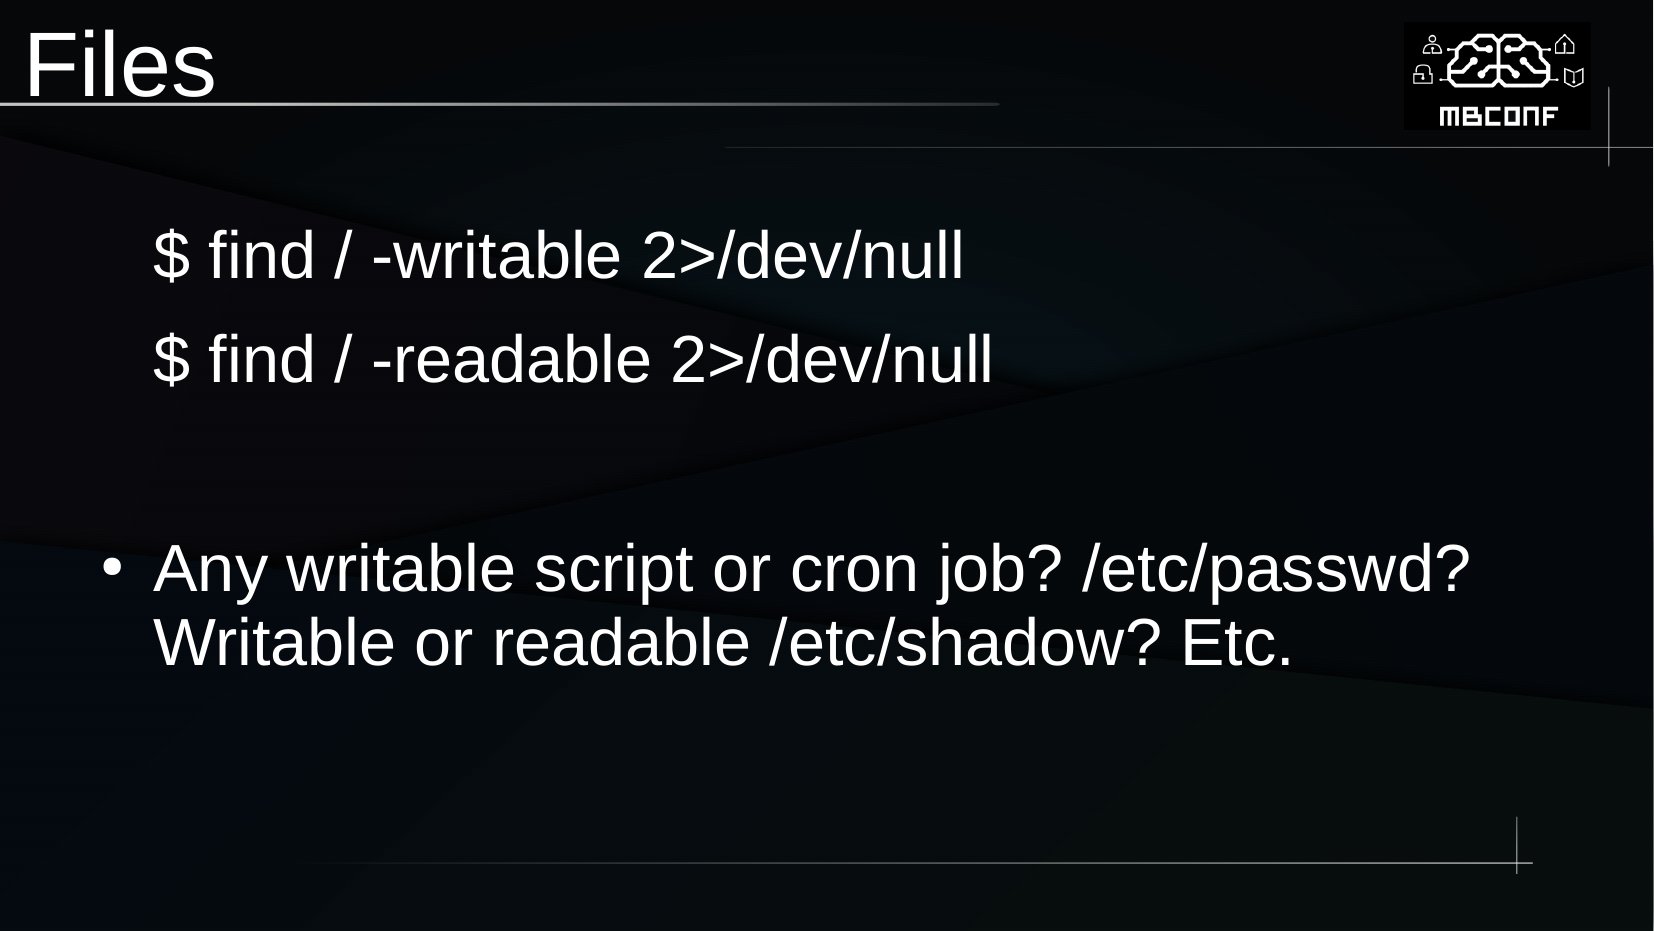

# Files
$ find / -writable 2>/dev/null
$ find / -readable 2>/dev/null
Any writable script or cron job? /etc/passwd? Writable or readable /etc/shadow? Etc.